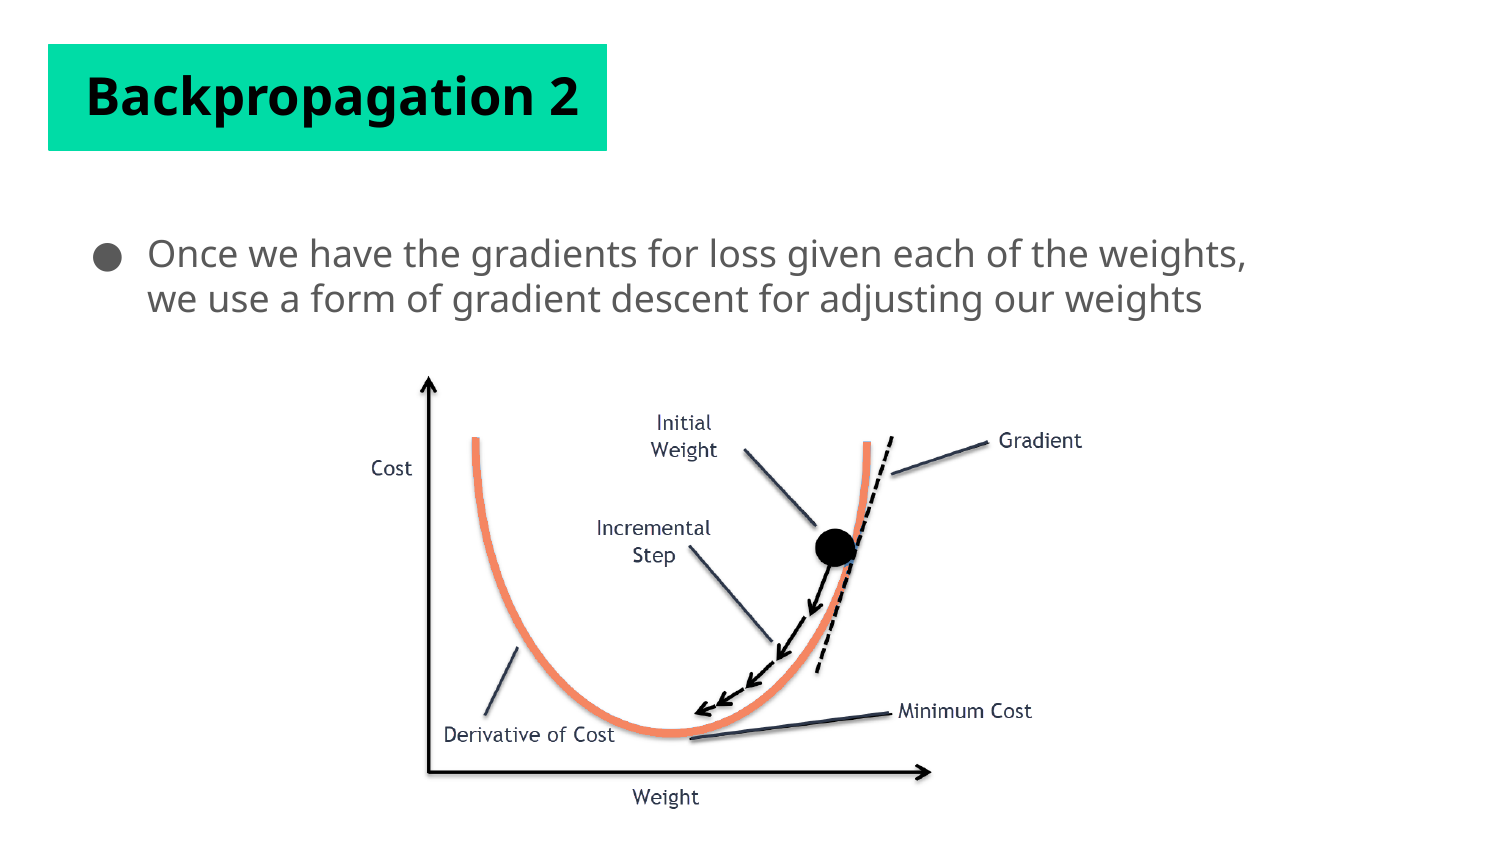

# Backpropagation 2
Once we have the gradients for loss given each of the weights, we use a form of gradient descent for adjusting our weights